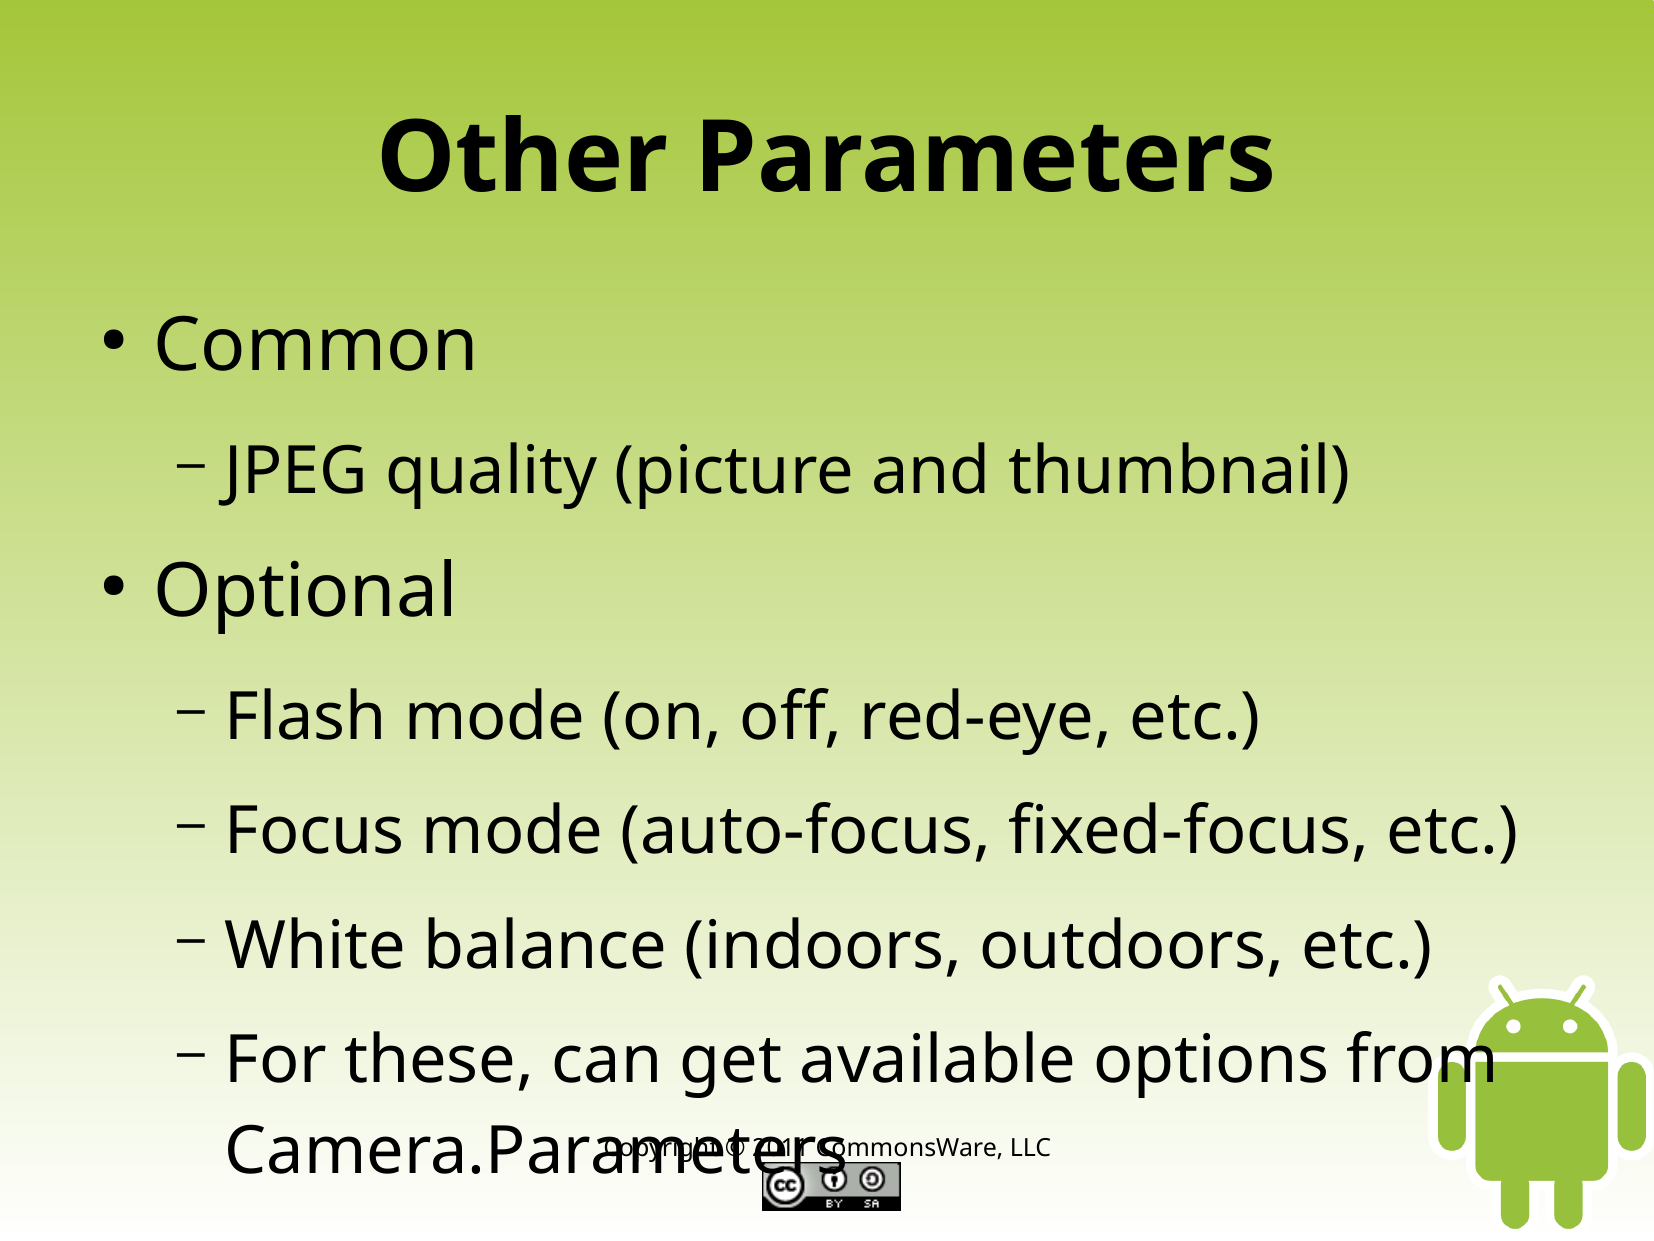

# Other Parameters
Common
JPEG quality (picture and thumbnail)
Optional
Flash mode (on, off, red-eye, etc.)
Focus mode (auto-focus, fixed-focus, etc.)
White balance (indoors, outdoors, etc.)
For these, can get available options from Camera.Parameters